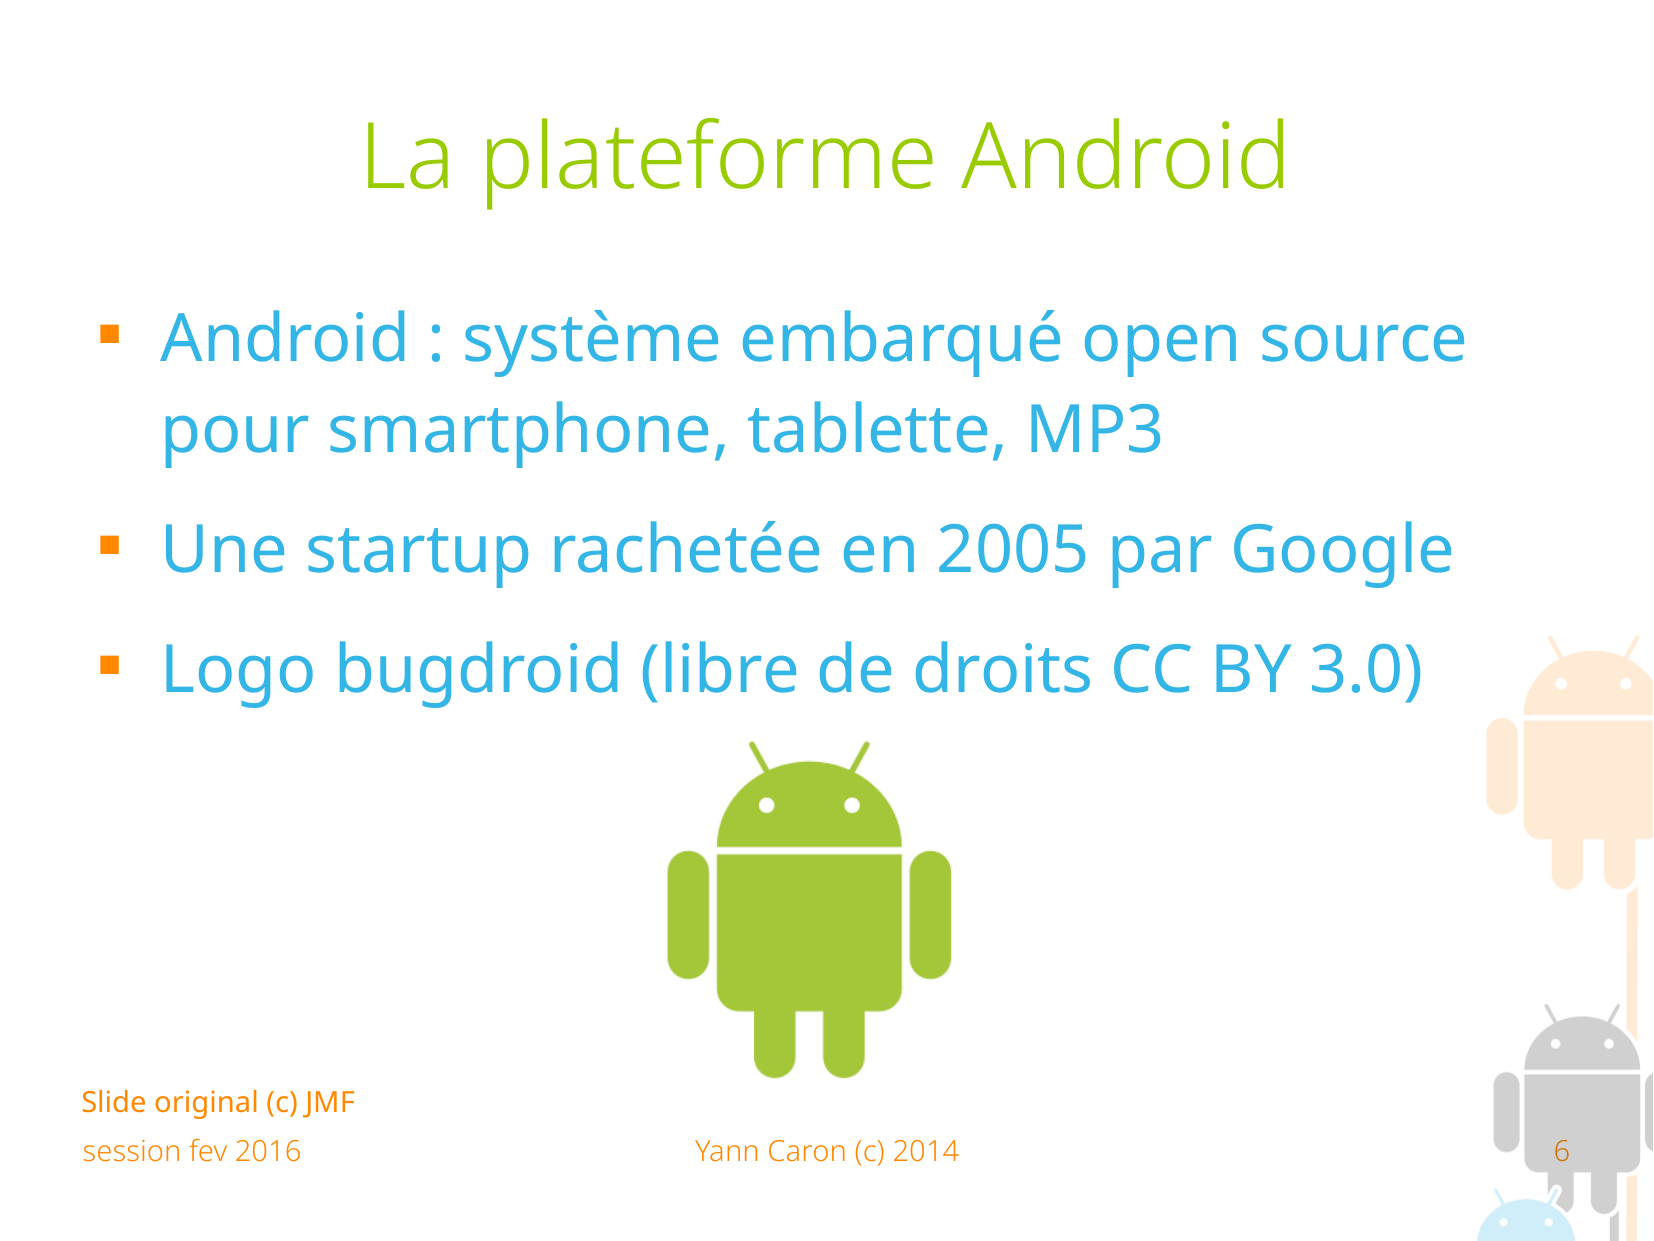

# La plateforme Android
Android : système embarqué open source pour smartphone, tablette, MP3
Une startup rachetée en 2005 par Google
Logo bugdroid (libre de droits CC BY 3.0)
Slide original (c) JMF
session fev 2016
Yann Caron (c) 2014
6